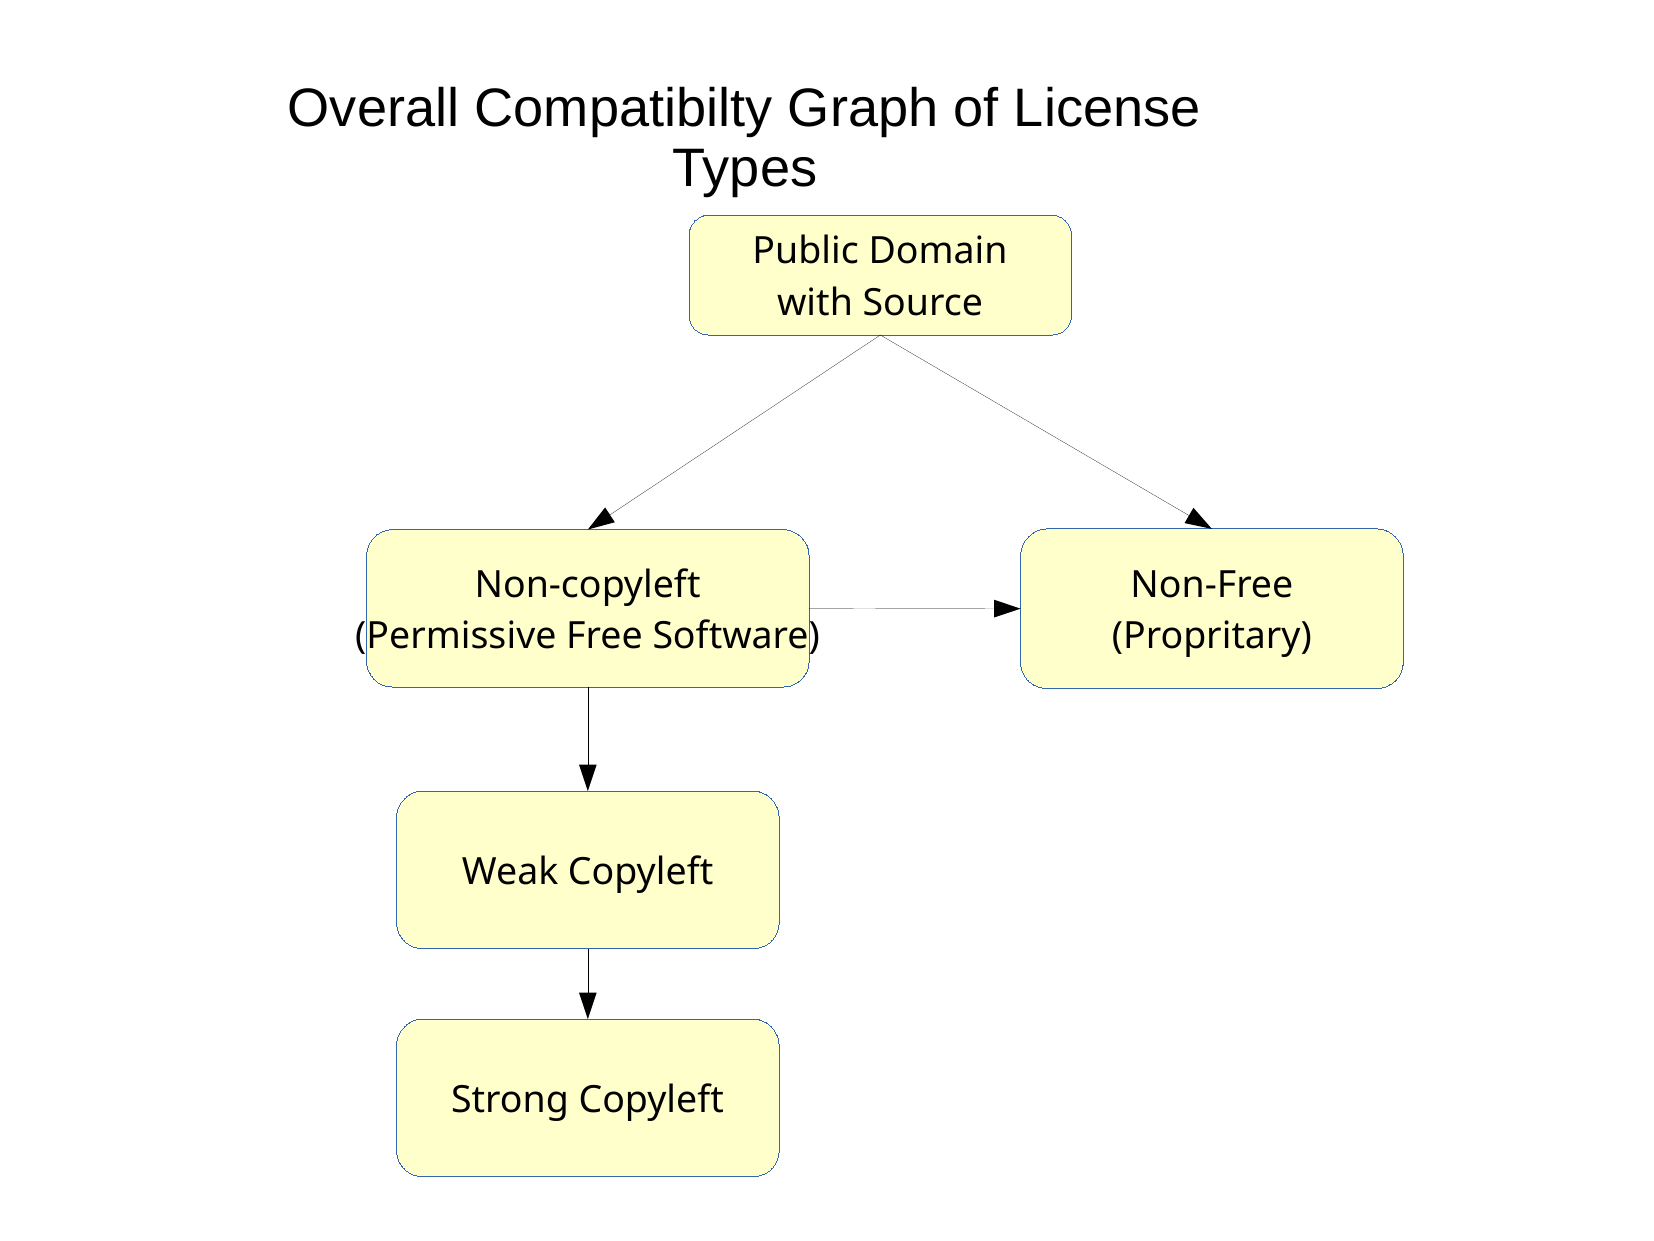

Overall Compatibilty Graph of License Types
Public Domain
with Source
Non-Free
(Propritary)
Non-copyleft
(Permissive Free Software)
Weak Copyleft
Strong Copyleft